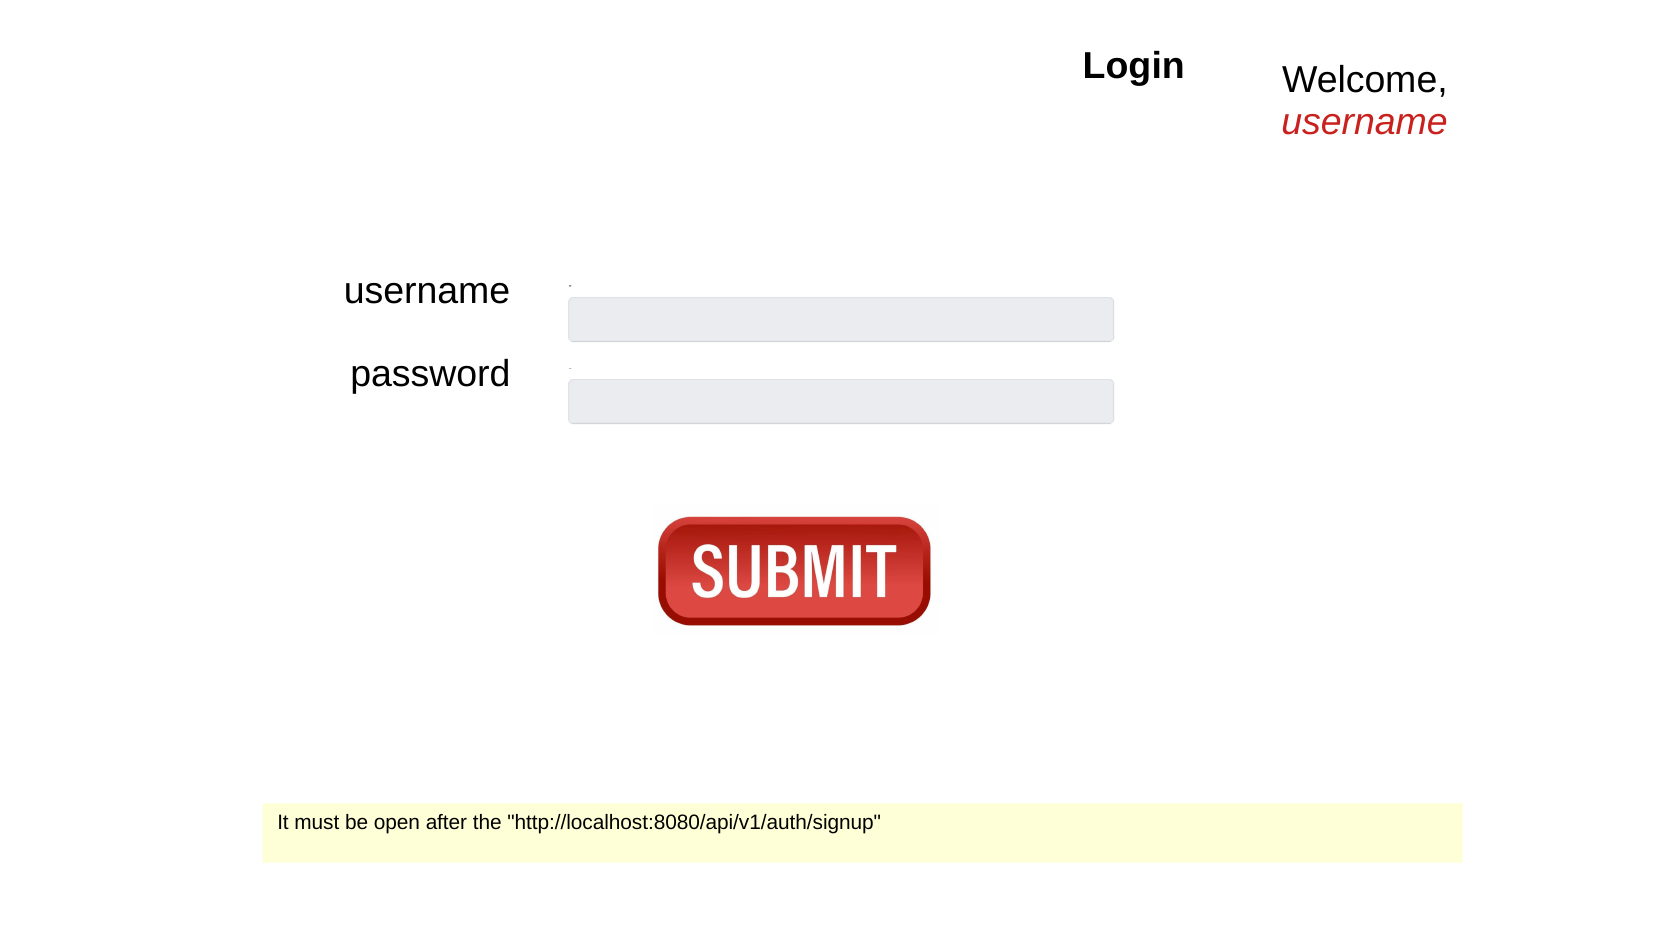

Login
Welcome, username
username
password
It must be open after the "http://localhost:8080/api/v1/auth/signup"